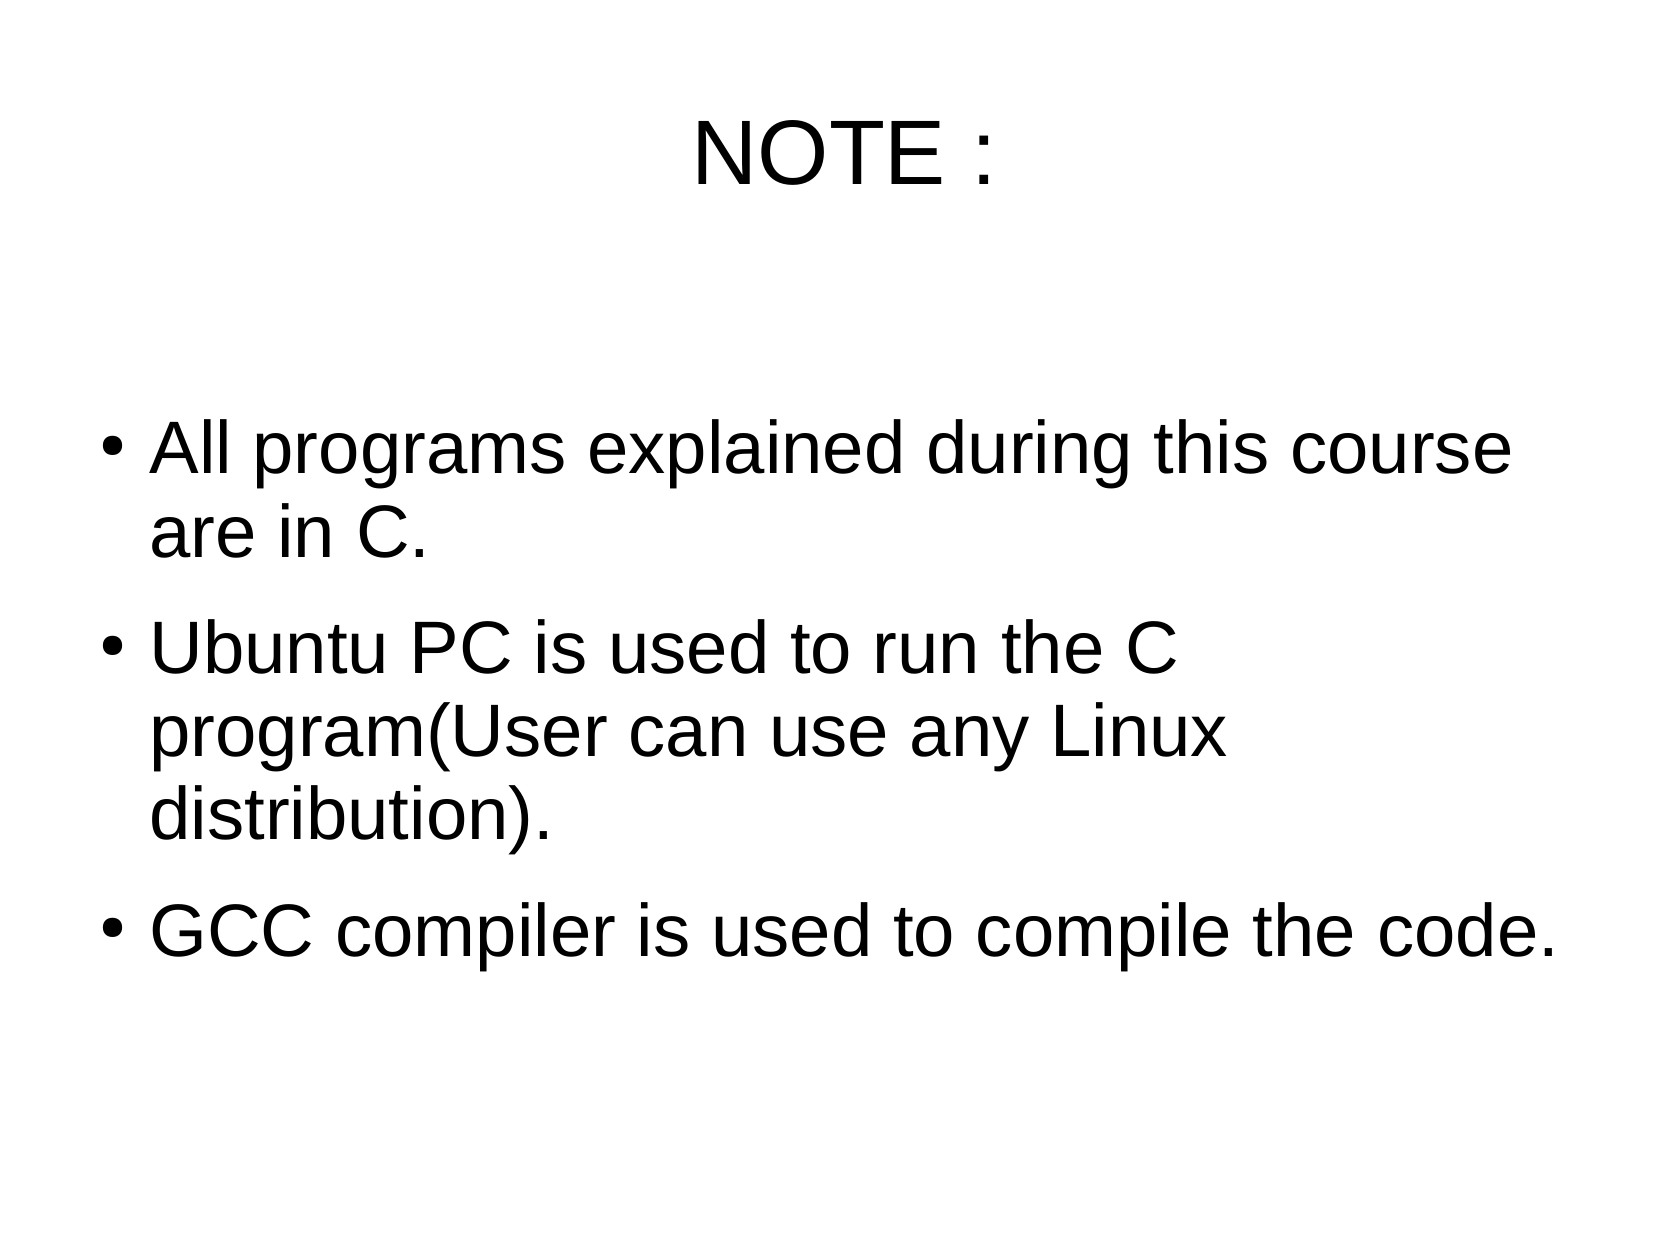

# NOTE :
All programs explained during this course are in C.
Ubuntu PC is used to run the C program(User can use any Linux distribution).
GCC compiler is used to compile the code.